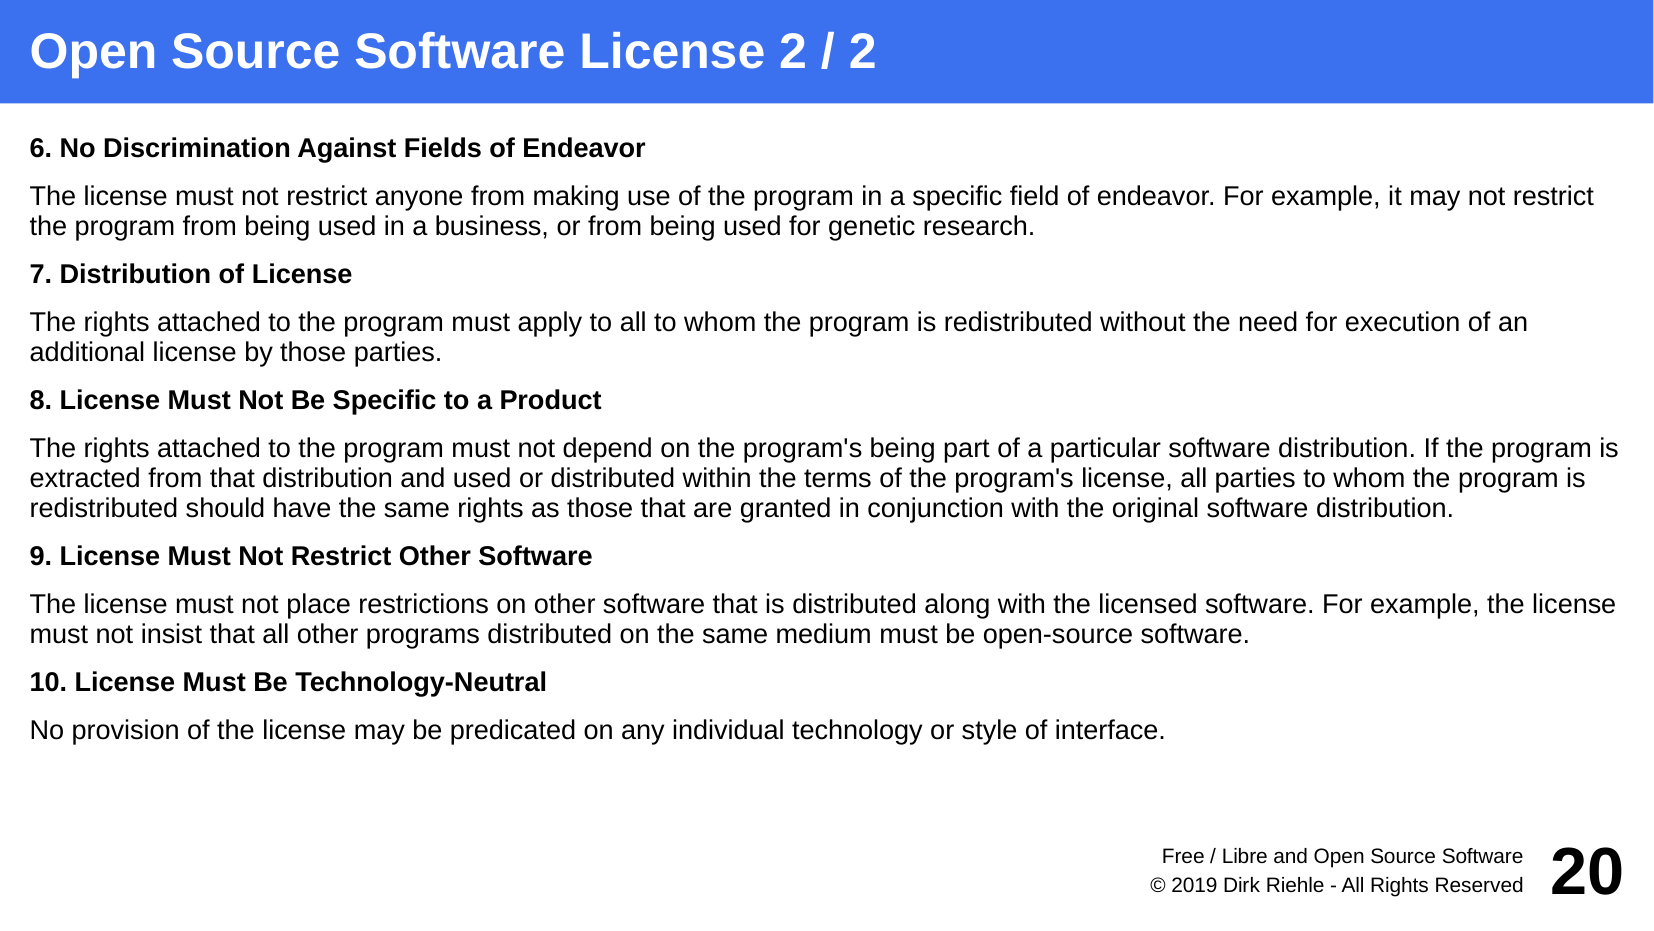

# Open Source Software License 2 / 2
6. No Discrimination Against Fields of Endeavor
The license must not restrict anyone from making use of the program in a specific field of endeavor. For example, it may not restrict the program from being used in a business, or from being used for genetic research.
7. Distribution of License
The rights attached to the program must apply to all to whom the program is redistributed without the need for execution of an additional license by those parties.
8. License Must Not Be Specific to a Product
The rights attached to the program must not depend on the program's being part of a particular software distribution. If the program is extracted from that distribution and used or distributed within the terms of the program's license, all parties to whom the program is redistributed should have the same rights as those that are granted in conjunction with the original software distribution.
9. License Must Not Restrict Other Software
The license must not place restrictions on other software that is distributed along with the licensed software. For example, the license must not insist that all other programs distributed on the same medium must be open-source software.
10. License Must Be Technology-Neutral
No provision of the license may be predicated on any individual technology or style of interface.
Free / Libre and Open Source Software
20
© 2019 Dirk Riehle - All Rights Reserved